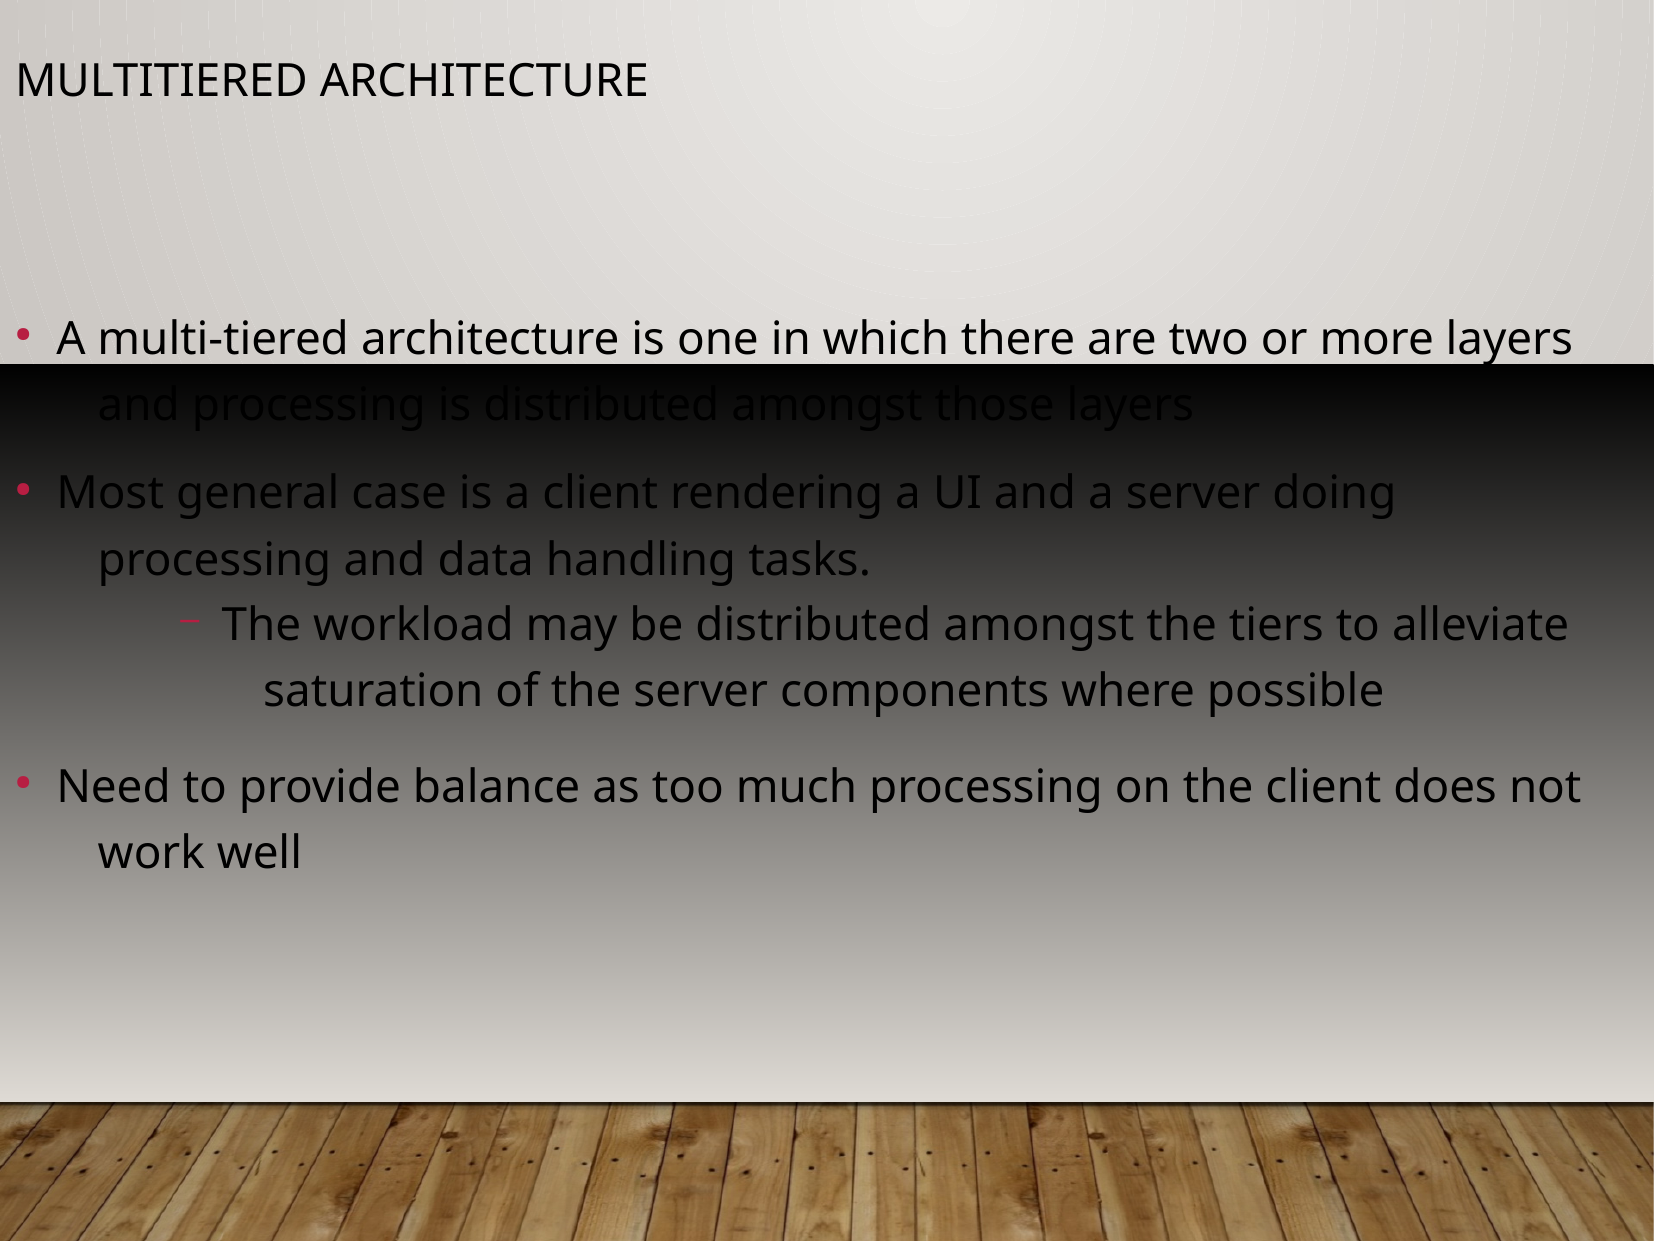

# Multitiered Architecture
A multi-tiered architecture is one in which there are two or more layers and processing is distributed amongst those layers
Most general case is a client rendering a UI and a server doing processing and data handling tasks.
The workload may be distributed amongst the tiers to alleviate saturation of the server components where possible
Need to provide balance as too much processing on the client does not work well